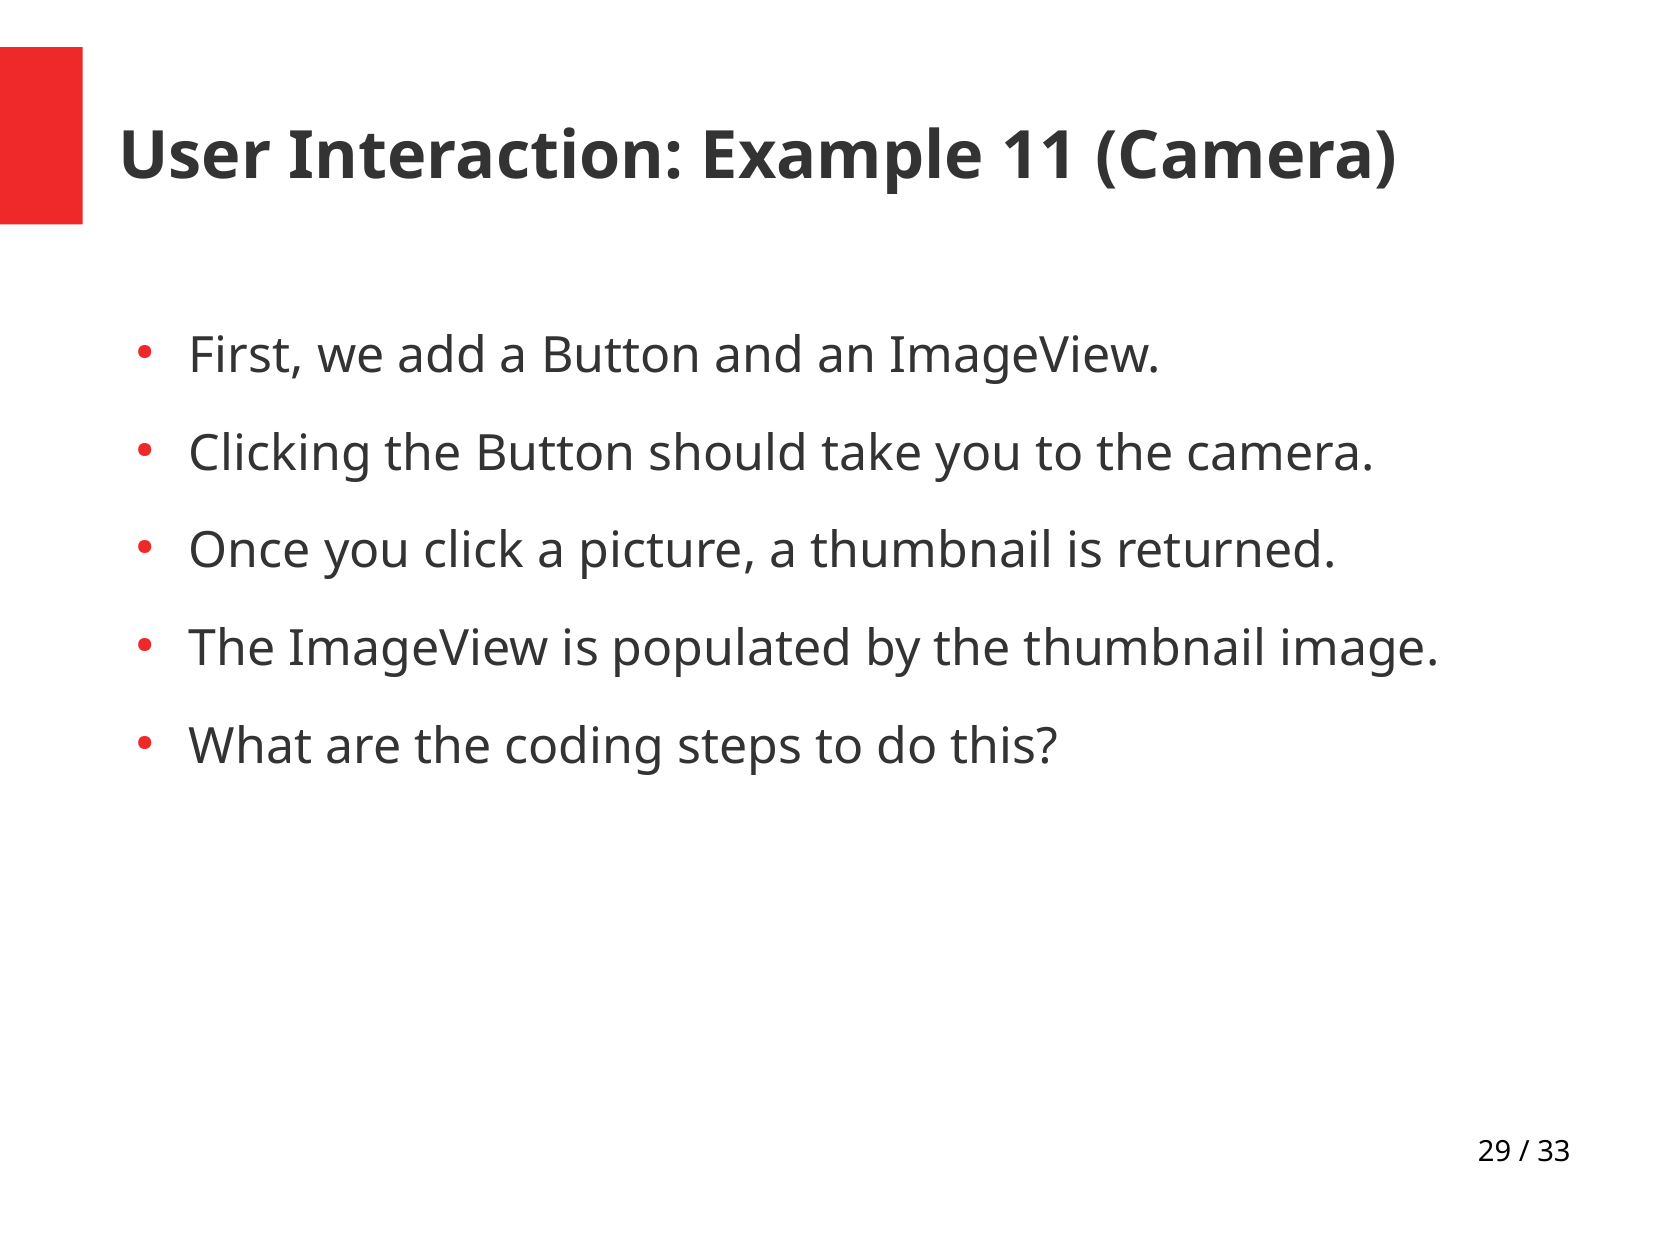

# User Interaction: Example 11 (Camera)
First, we add a Button and an ImageView.
Clicking the Button should take you to the camera.
Once you click a picture, a thumbnail is returned.
The ImageView is populated by the thumbnail image.
What are the coding steps to do this?
29